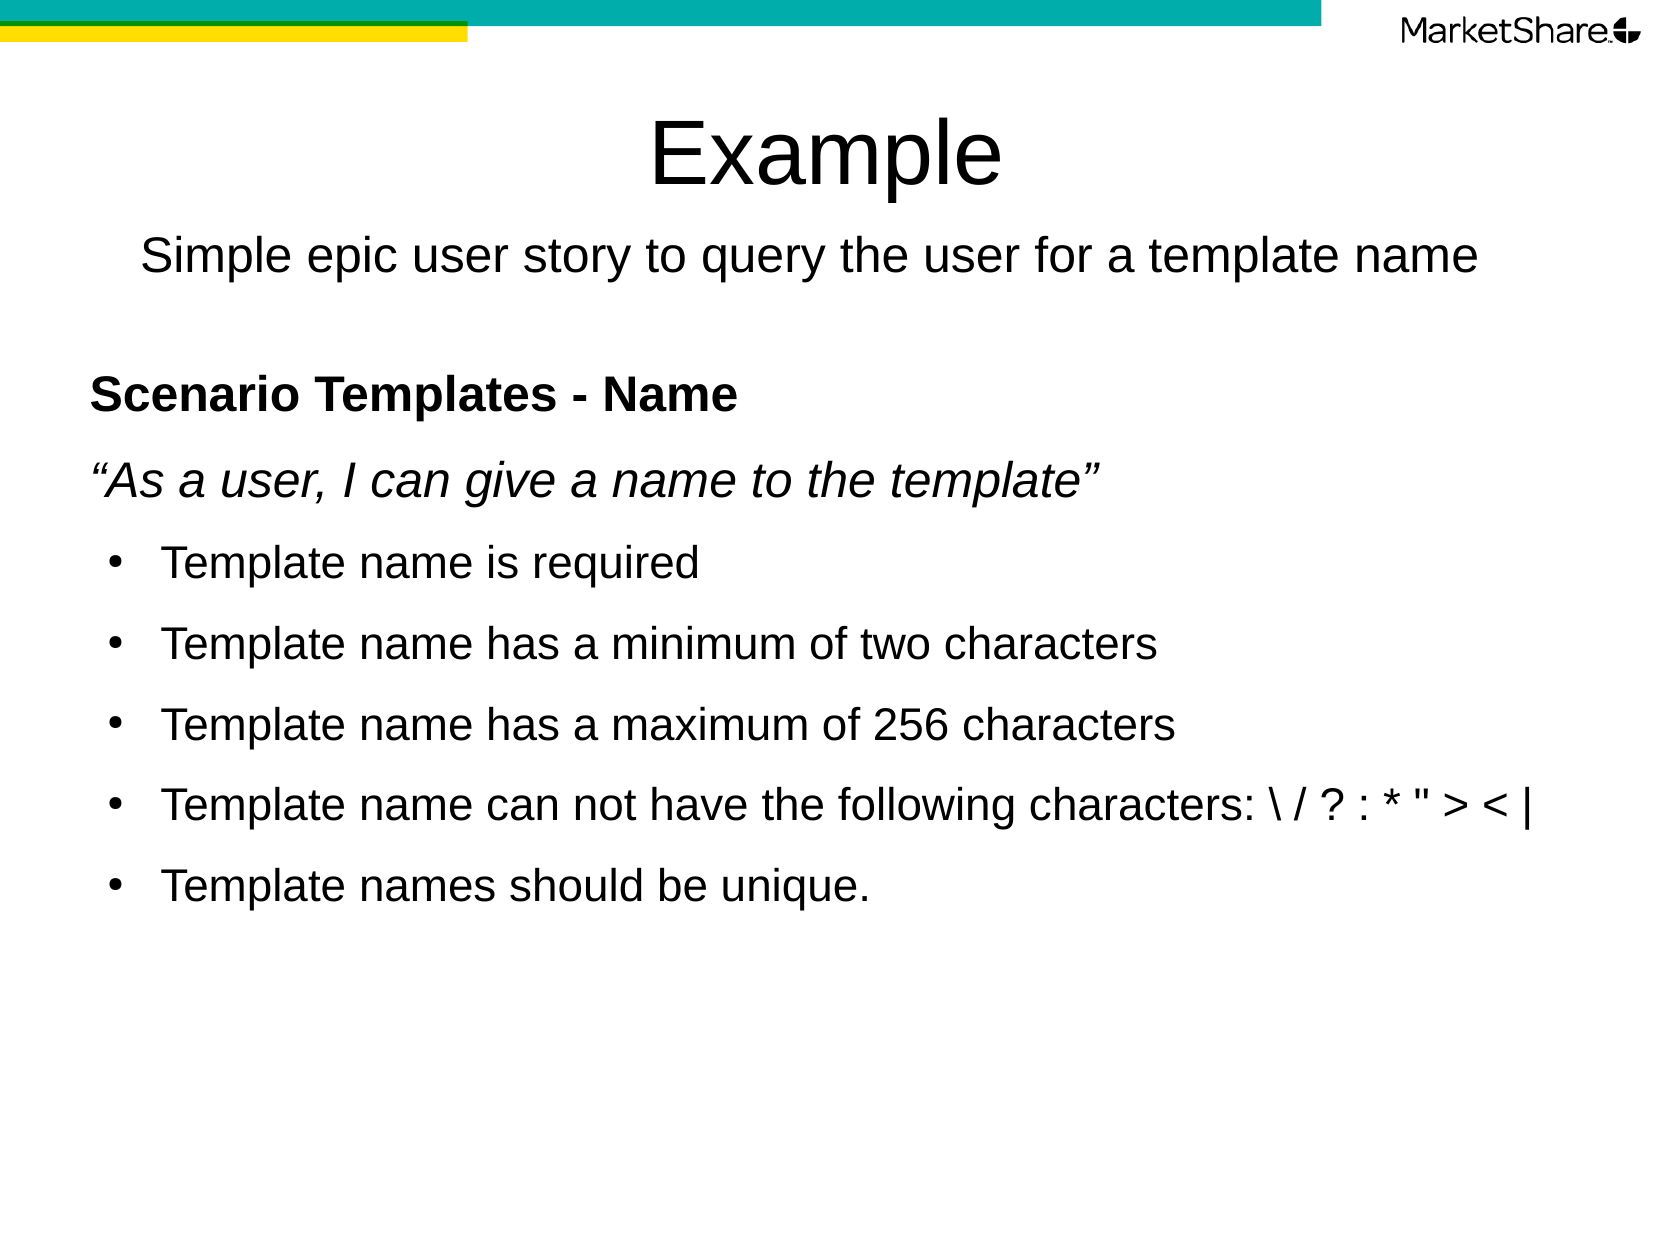

# Example
Simple epic user story to query the user for a template name
Scenario Templates - Name
“As a user, I can give a name to the template”
Template name is required
Template name has a minimum of two characters
Template name has a maximum of 256 characters
Template name can not have the following characters: \ / ? : * " > < |
Template names should be unique.